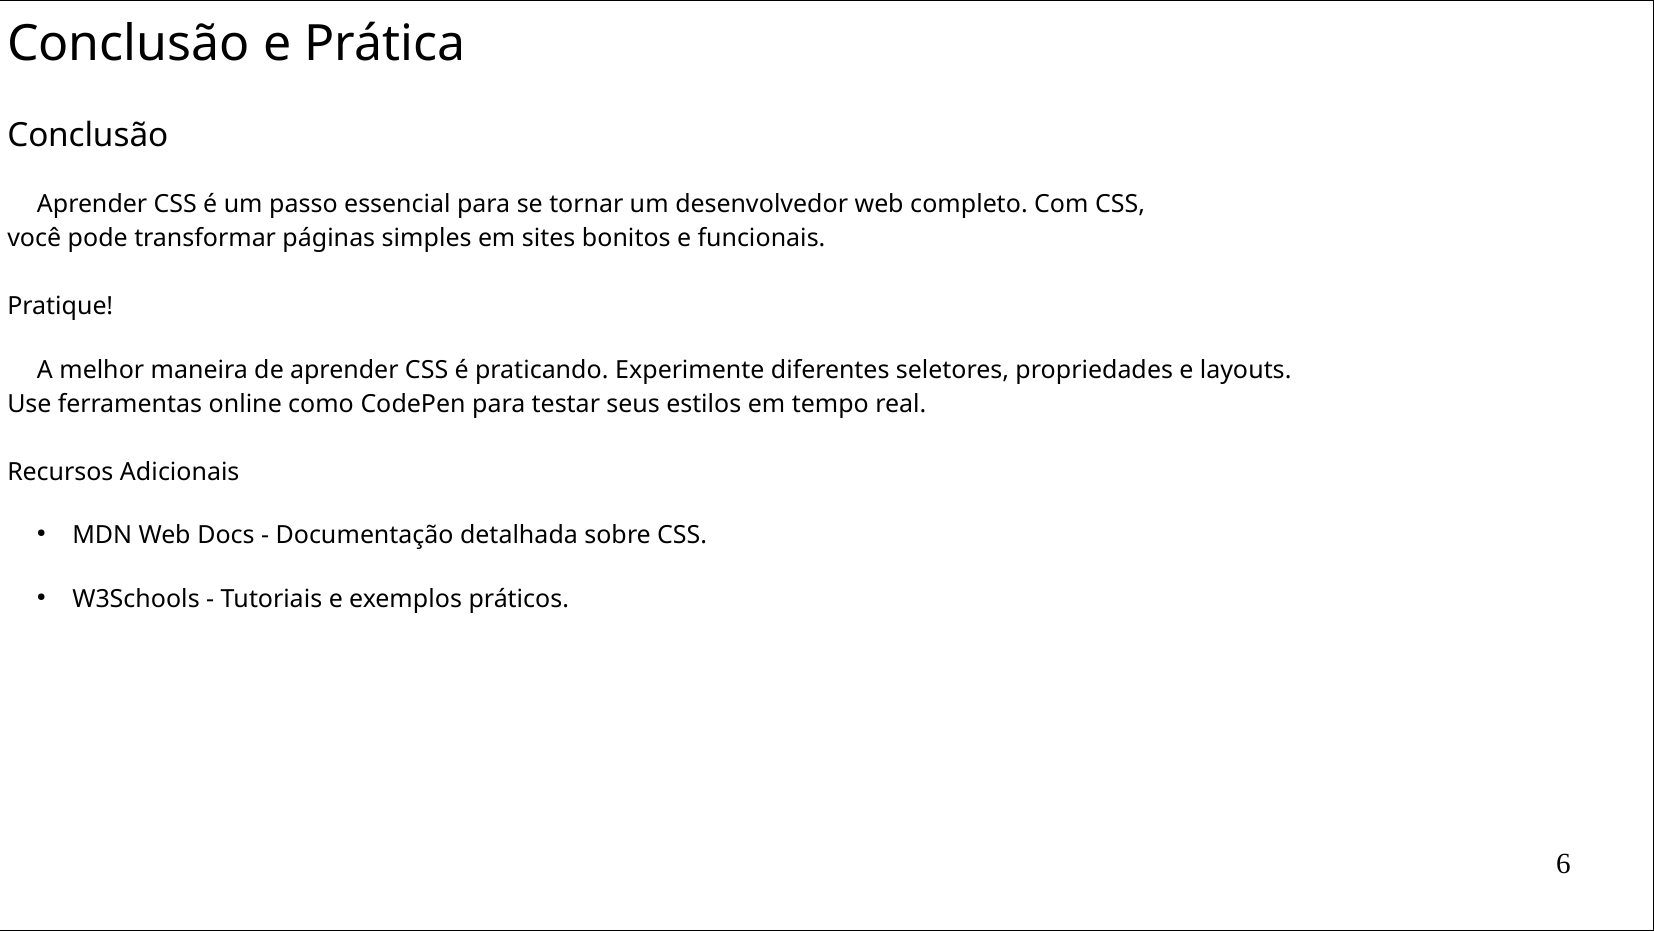

Conclusão e Prática
Conclusão
Aprender CSS é um passo essencial para se tornar um desenvolvedor web completo. Com CSS,
você pode transformar páginas simples em sites bonitos e funcionais.
Pratique!
A melhor maneira de aprender CSS é praticando. Experimente diferentes seletores, propriedades e layouts.
Use ferramentas online como CodePen para testar seus estilos em tempo real.
Recursos Adicionais
MDN Web Docs - Documentação detalhada sobre CSS.
W3Schools - Tutoriais e exemplos práticos.
6